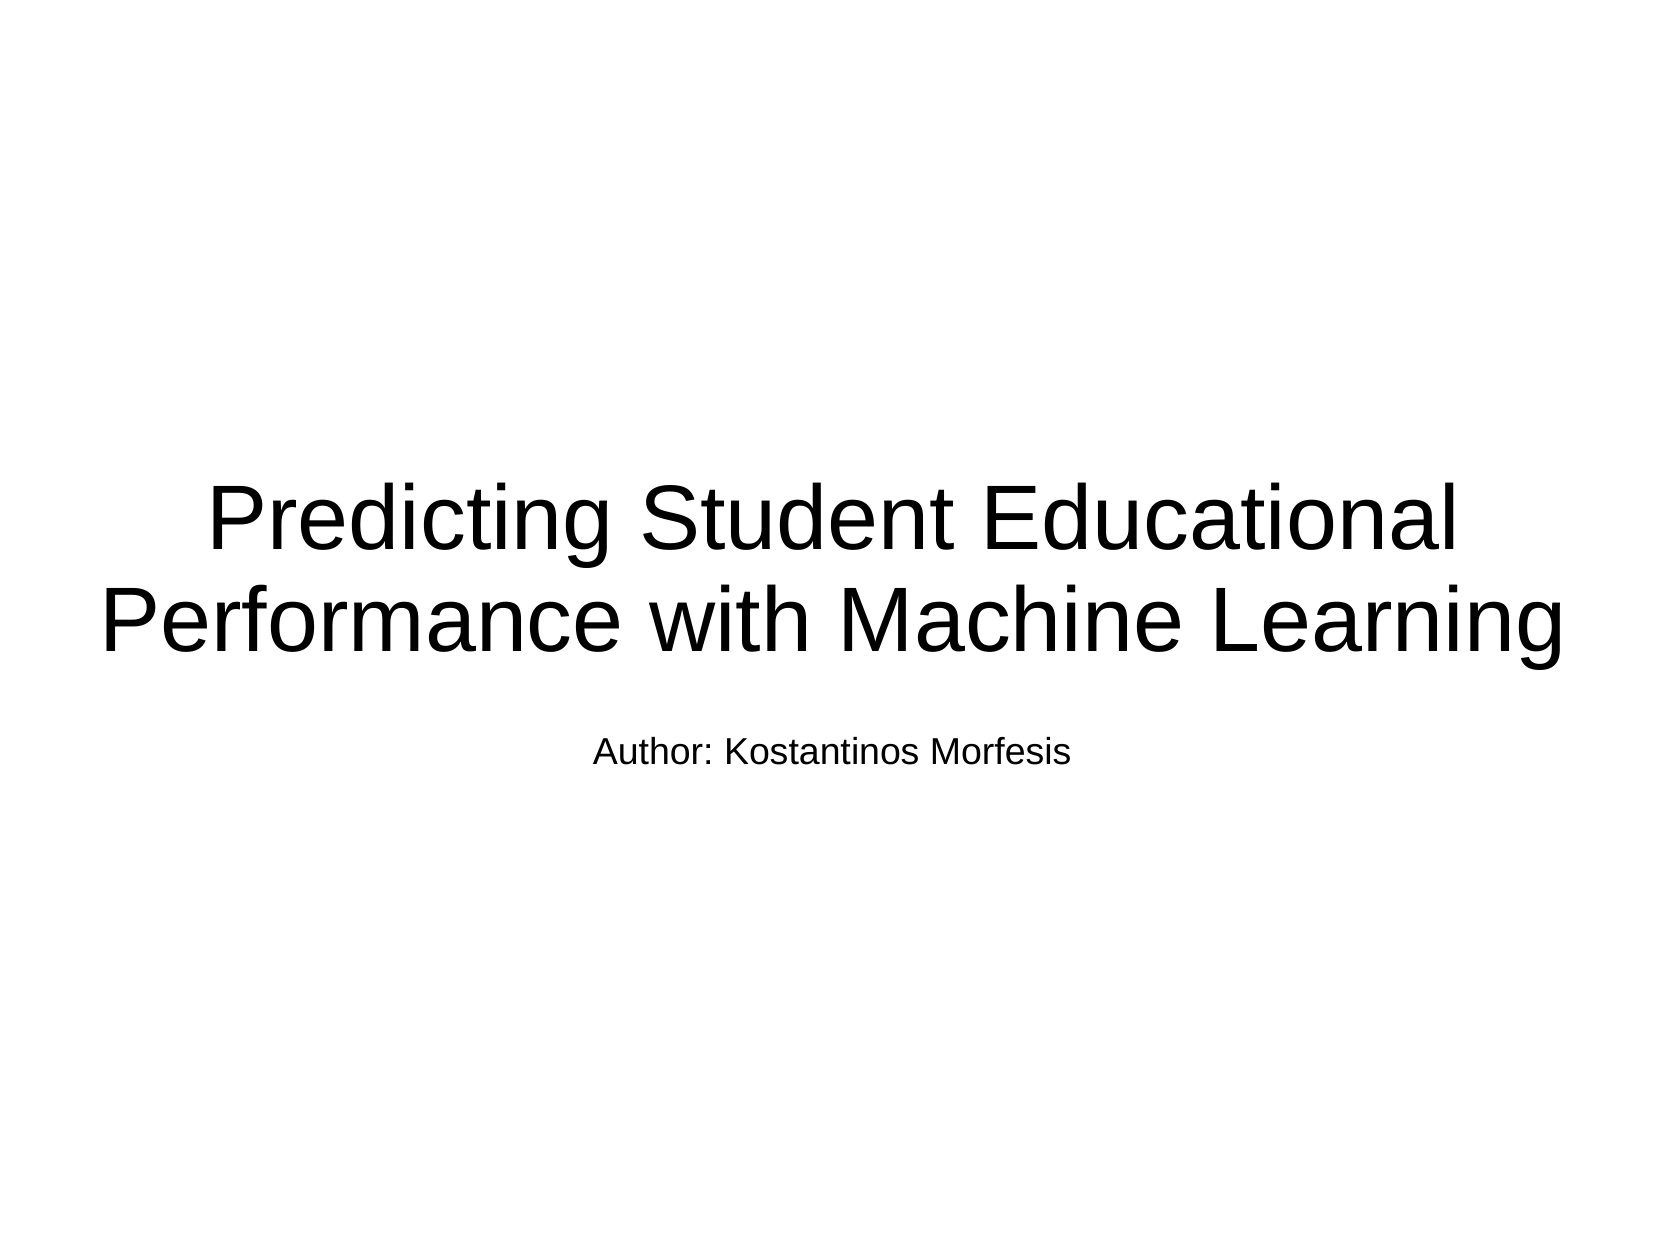

# Predicting Student Educational Performance with Machine Learning
Author: Kostantinos Morfesis